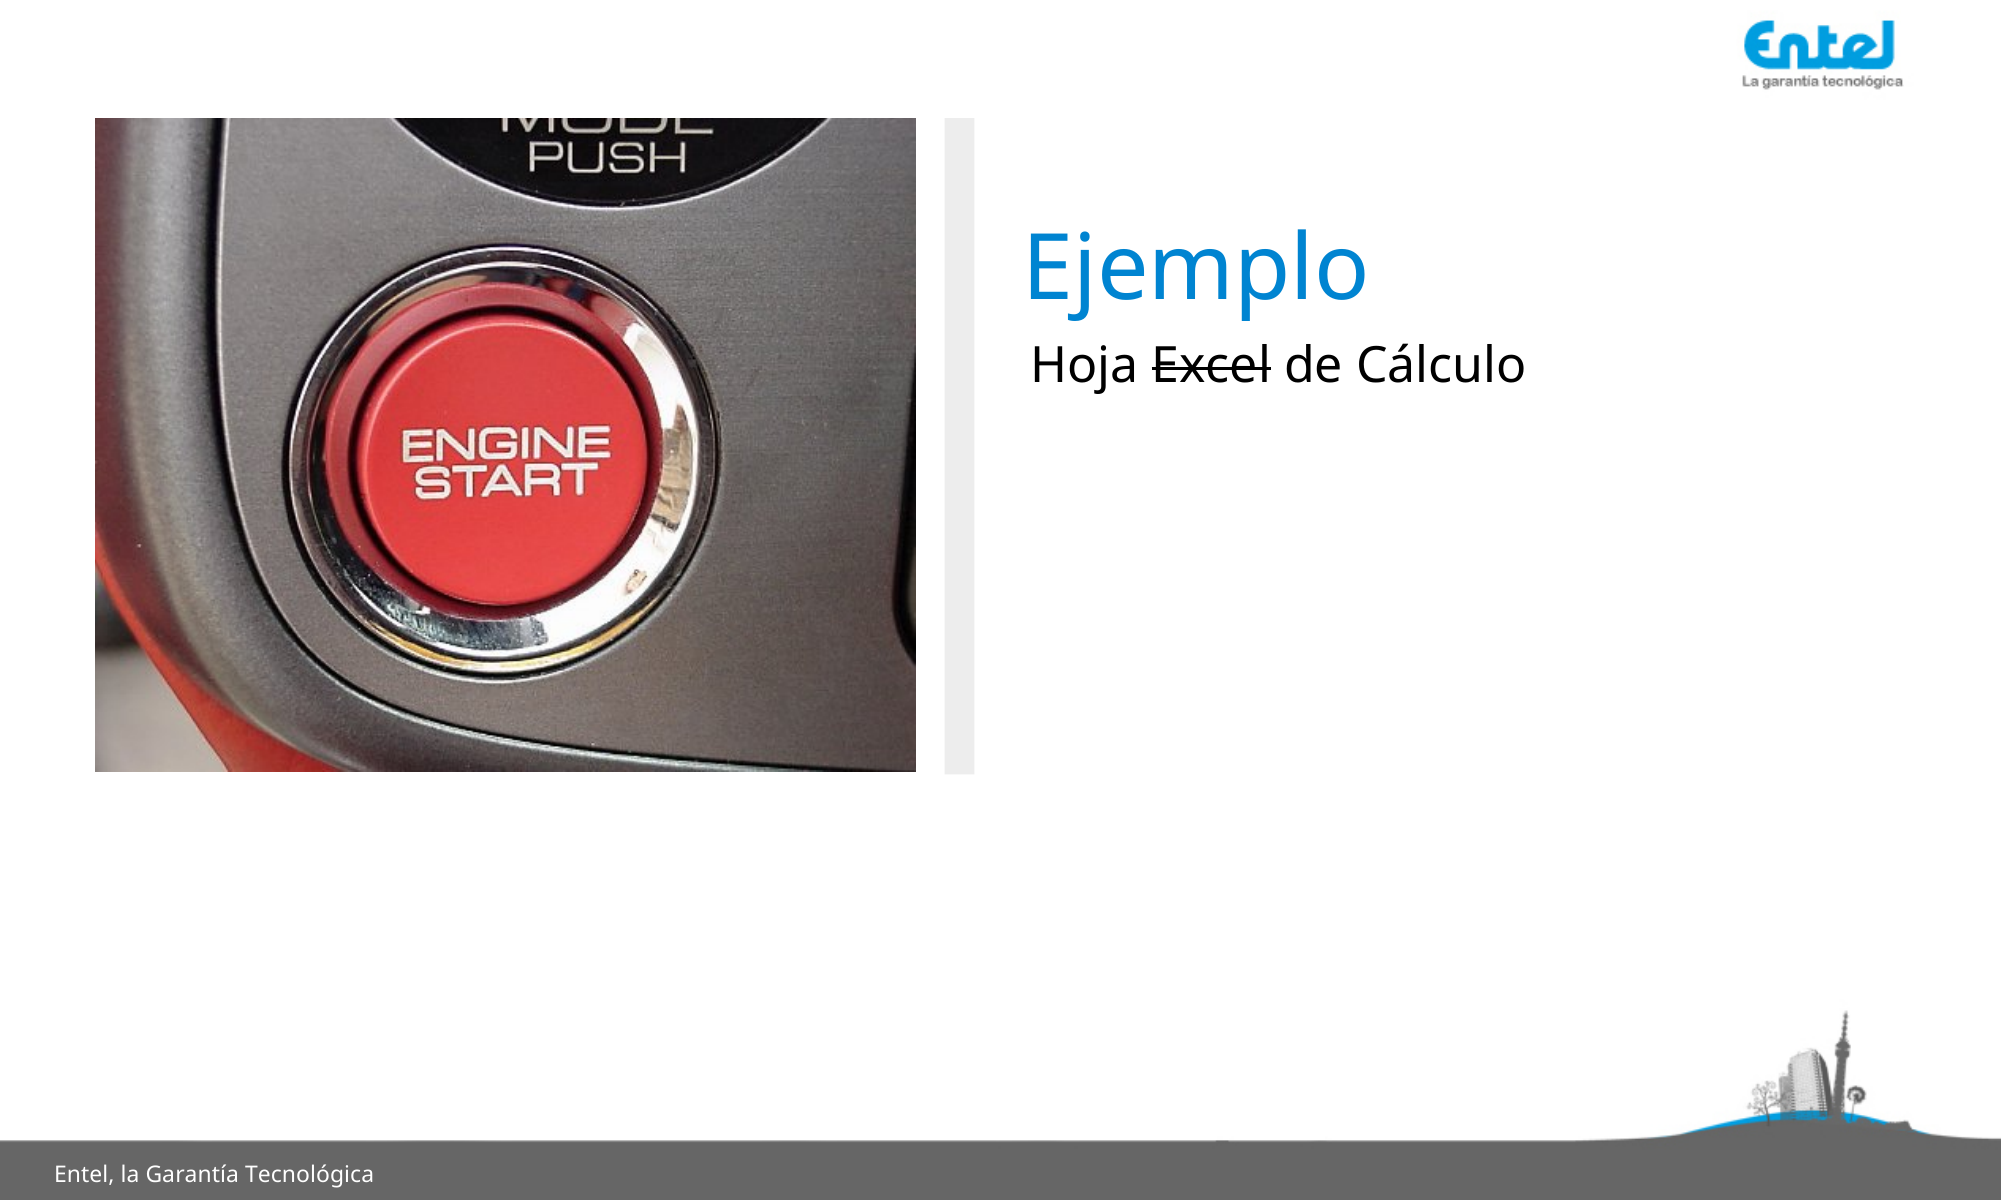

Ejemplo
Hoja Excel de Cálculo
Entel, la Garantía Tecnológica